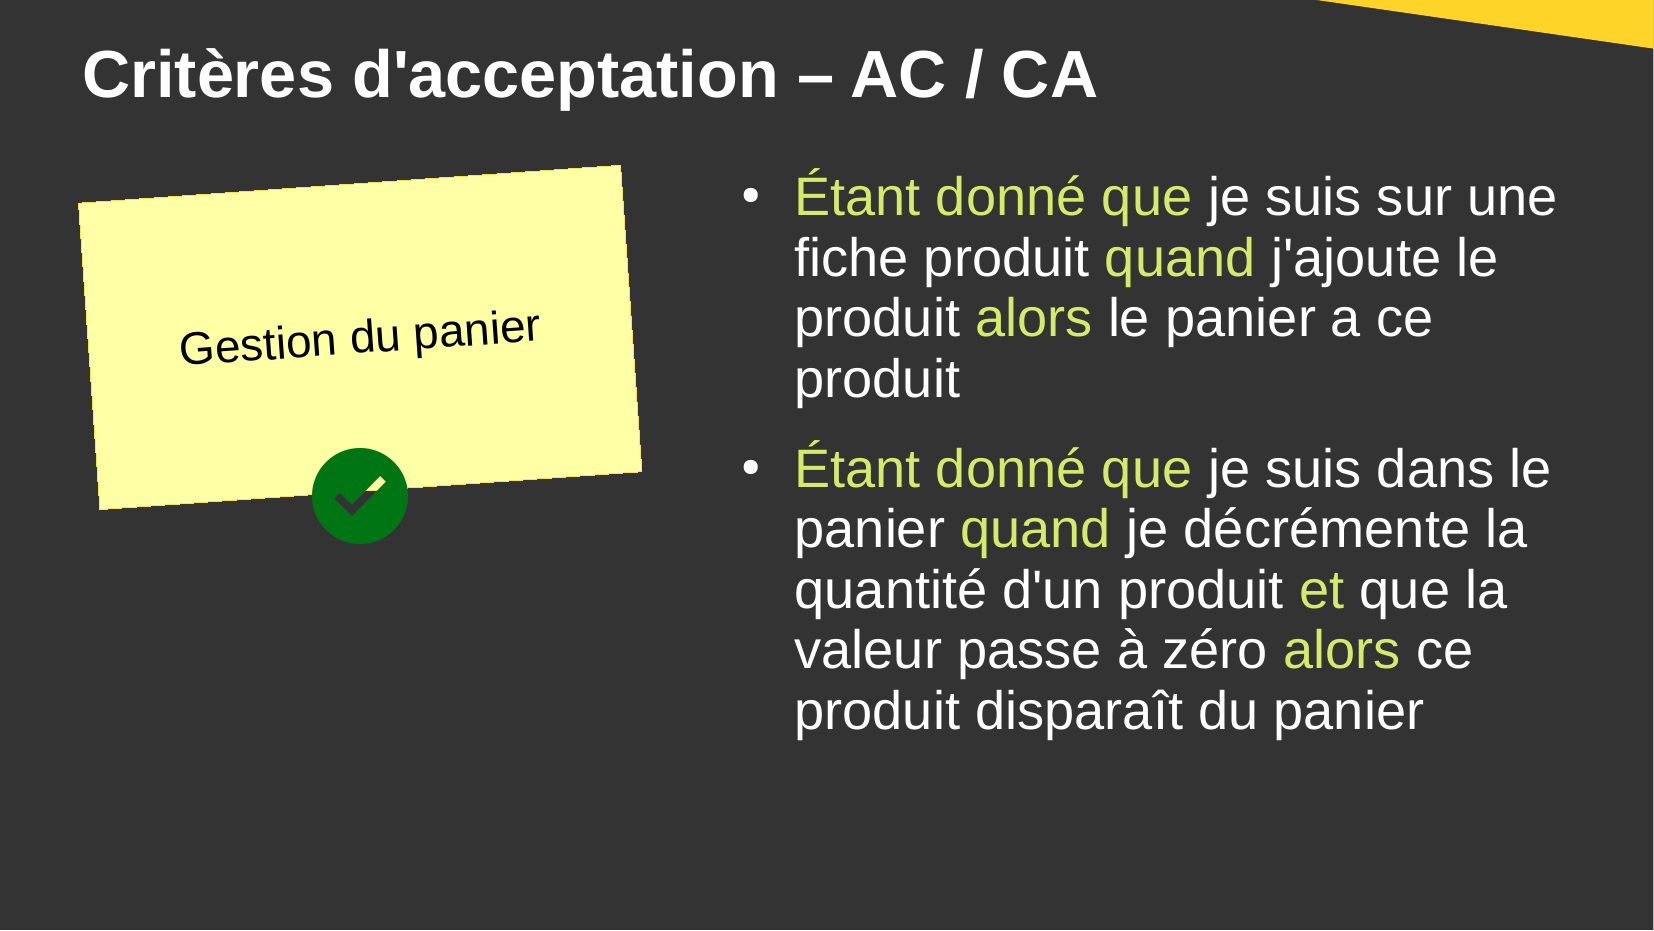

# Critères d'acceptation – AC / CA
Étant donné que je suis sur une fiche produit quand j'ajoute le produit alors le panier a ce produit
Étant donné que je suis dans le panier quand je décrémente la quantité d'un produit et que la valeur passe à zéro alors ce produit disparaît du panier
Gestion du panier